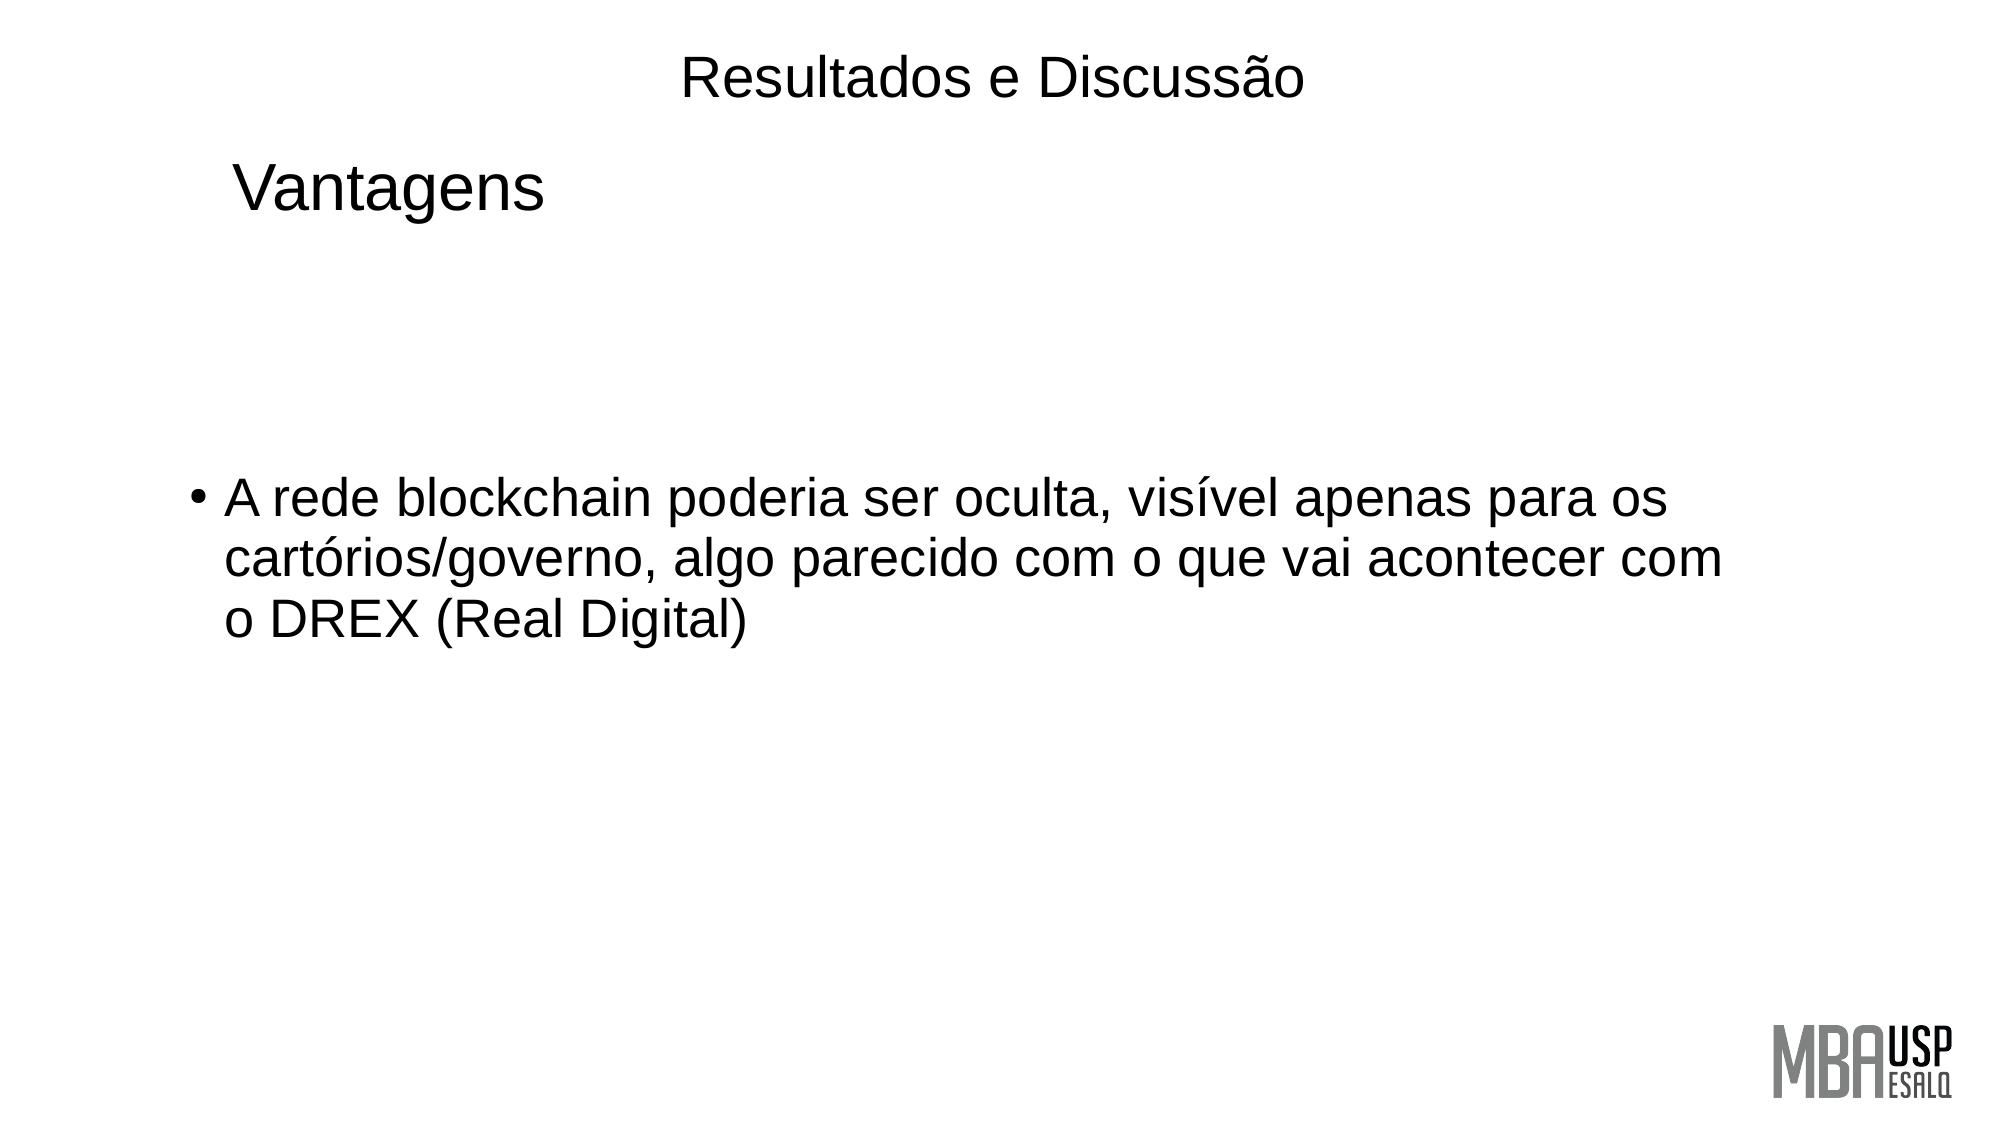

Resultados e Discussão
	Vantagens
A rede blockchain poderia ser oculta, visível apenas para os cartórios/governo, algo parecido com o que vai acontecer com
o DREX (Real Digital)